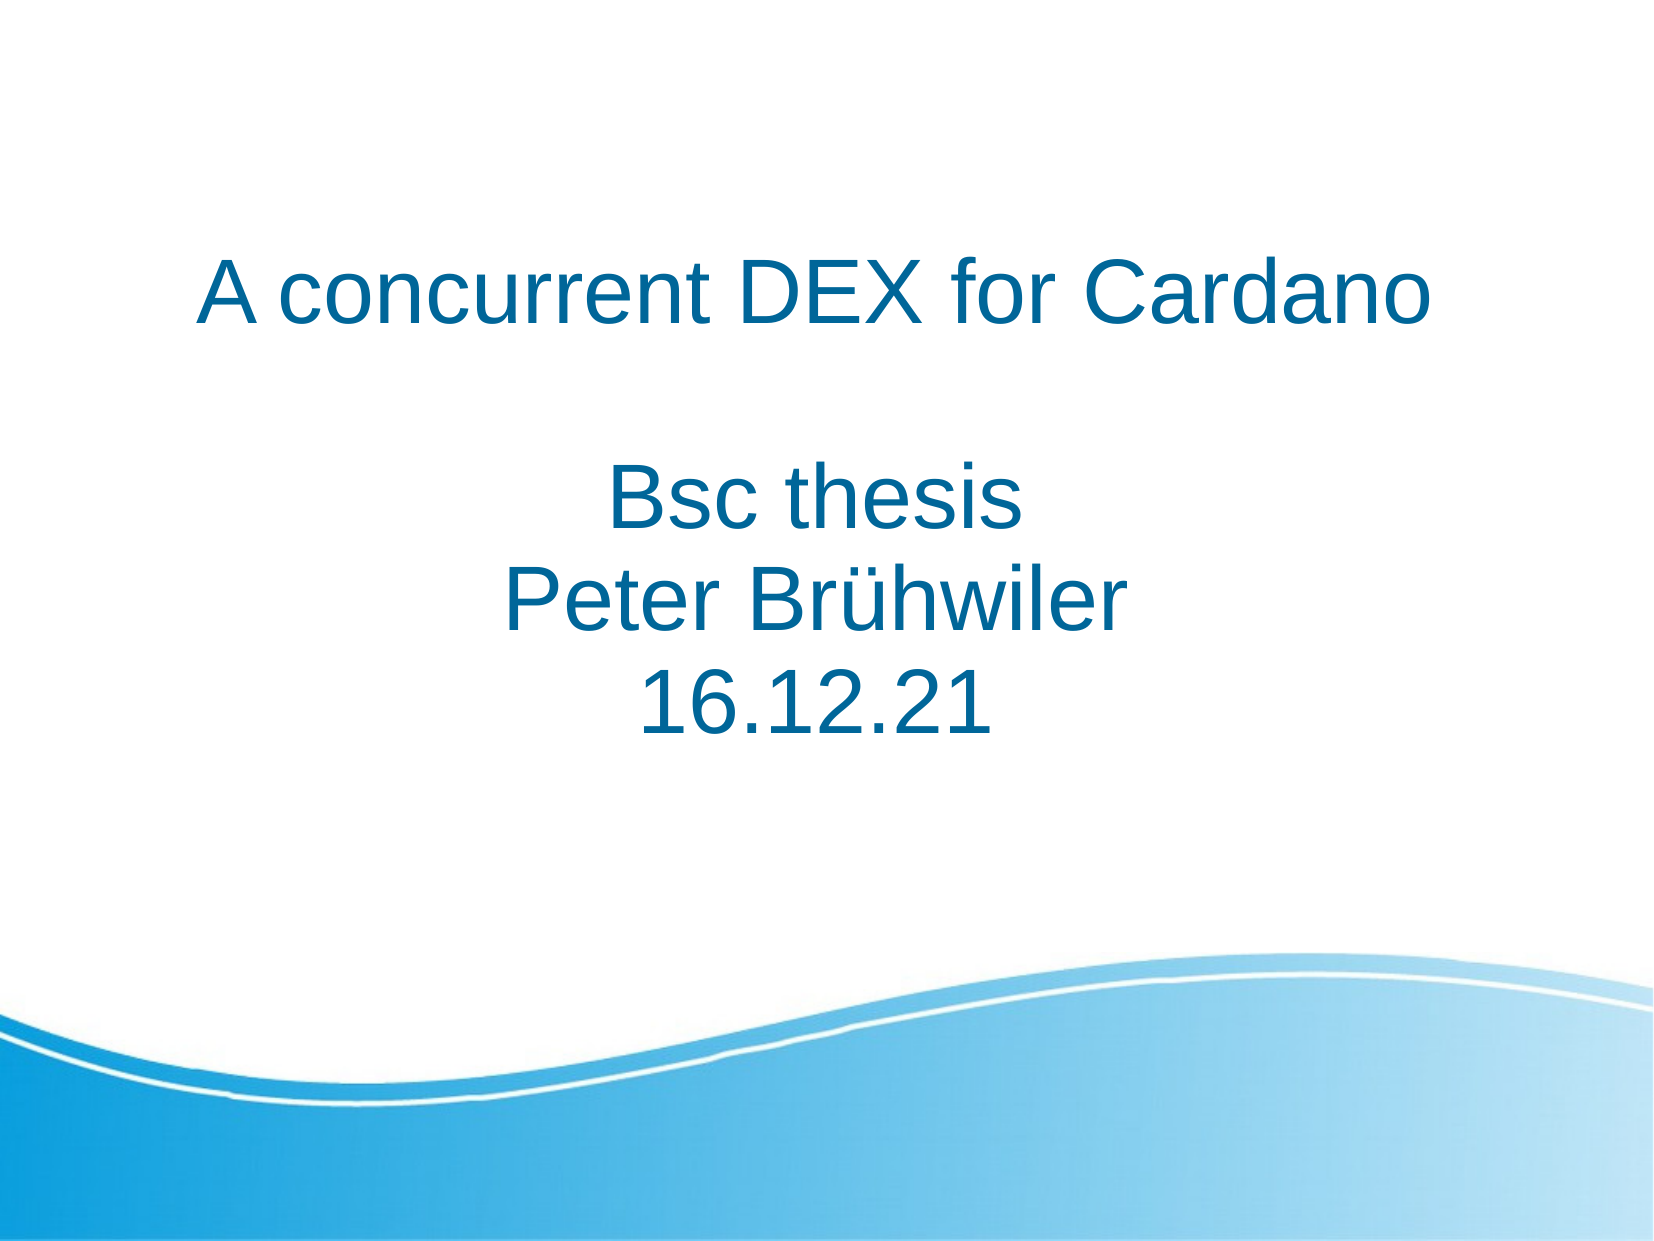

# A concurrent DEX for Cardano Bsc thesis Peter Brühwiler 16.12.21